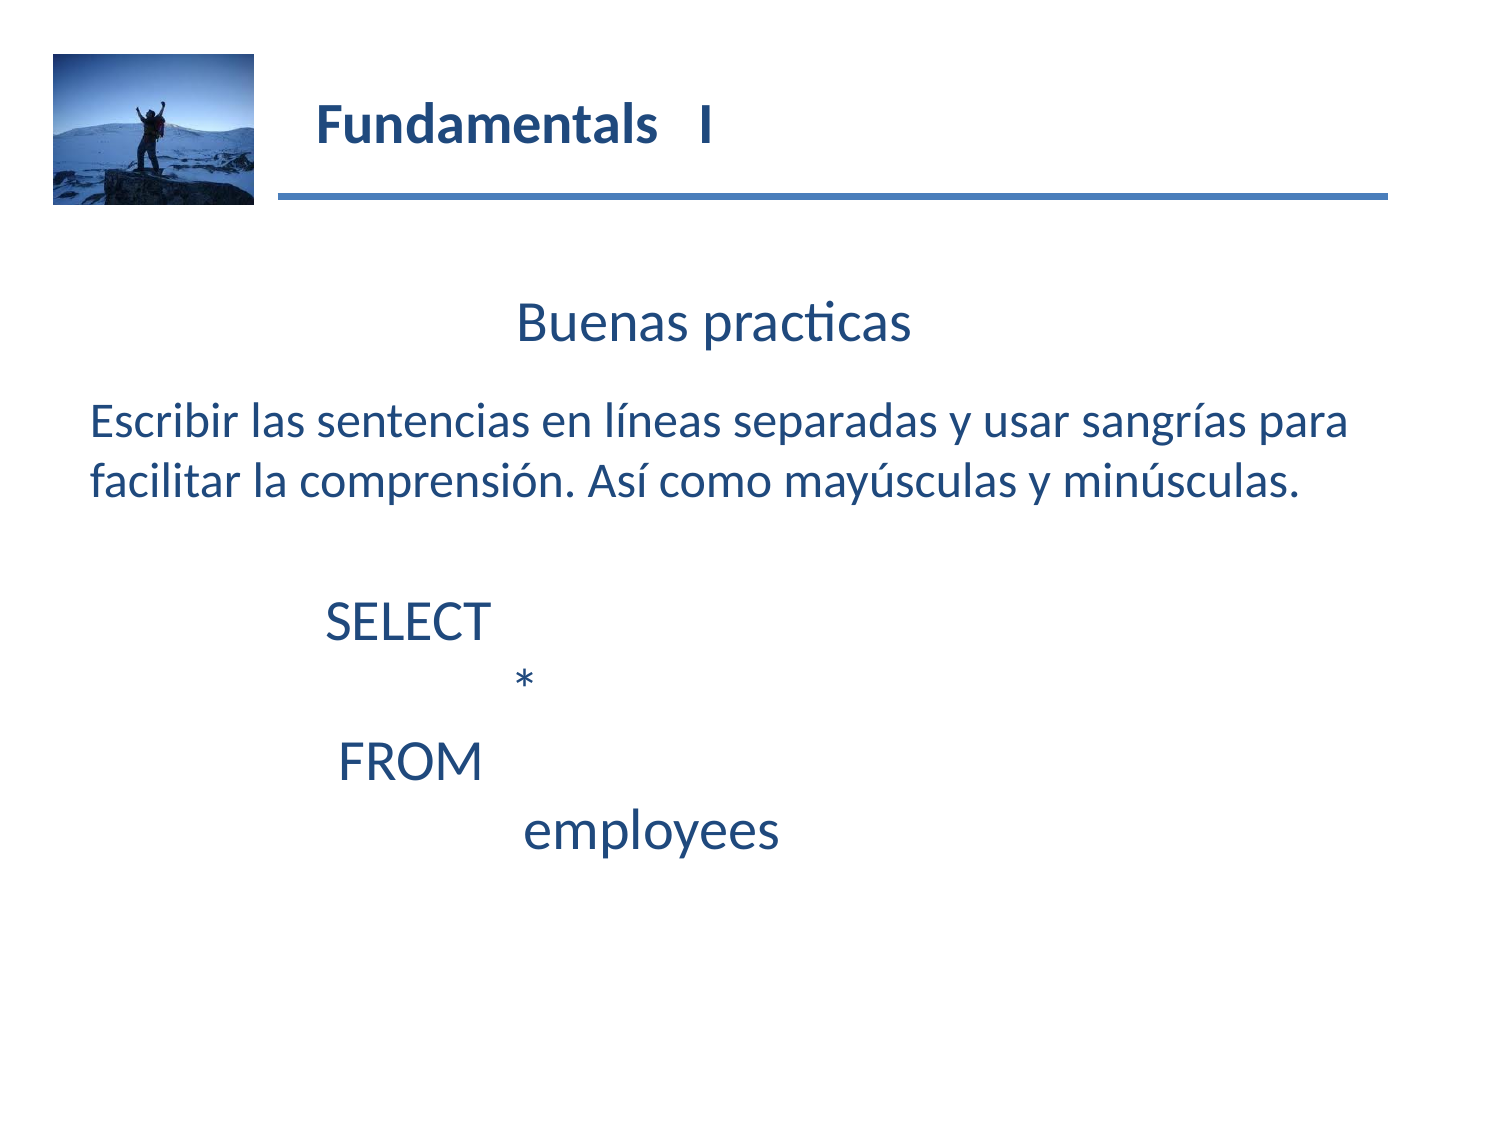

Fundamentals I
Buenas practicas
Escribir las sentencias en líneas separadas y usar sangrías para facilitar la comprensión. Así como mayúsculas y minúsculas.
SELECT
 *
 FROM
 employees